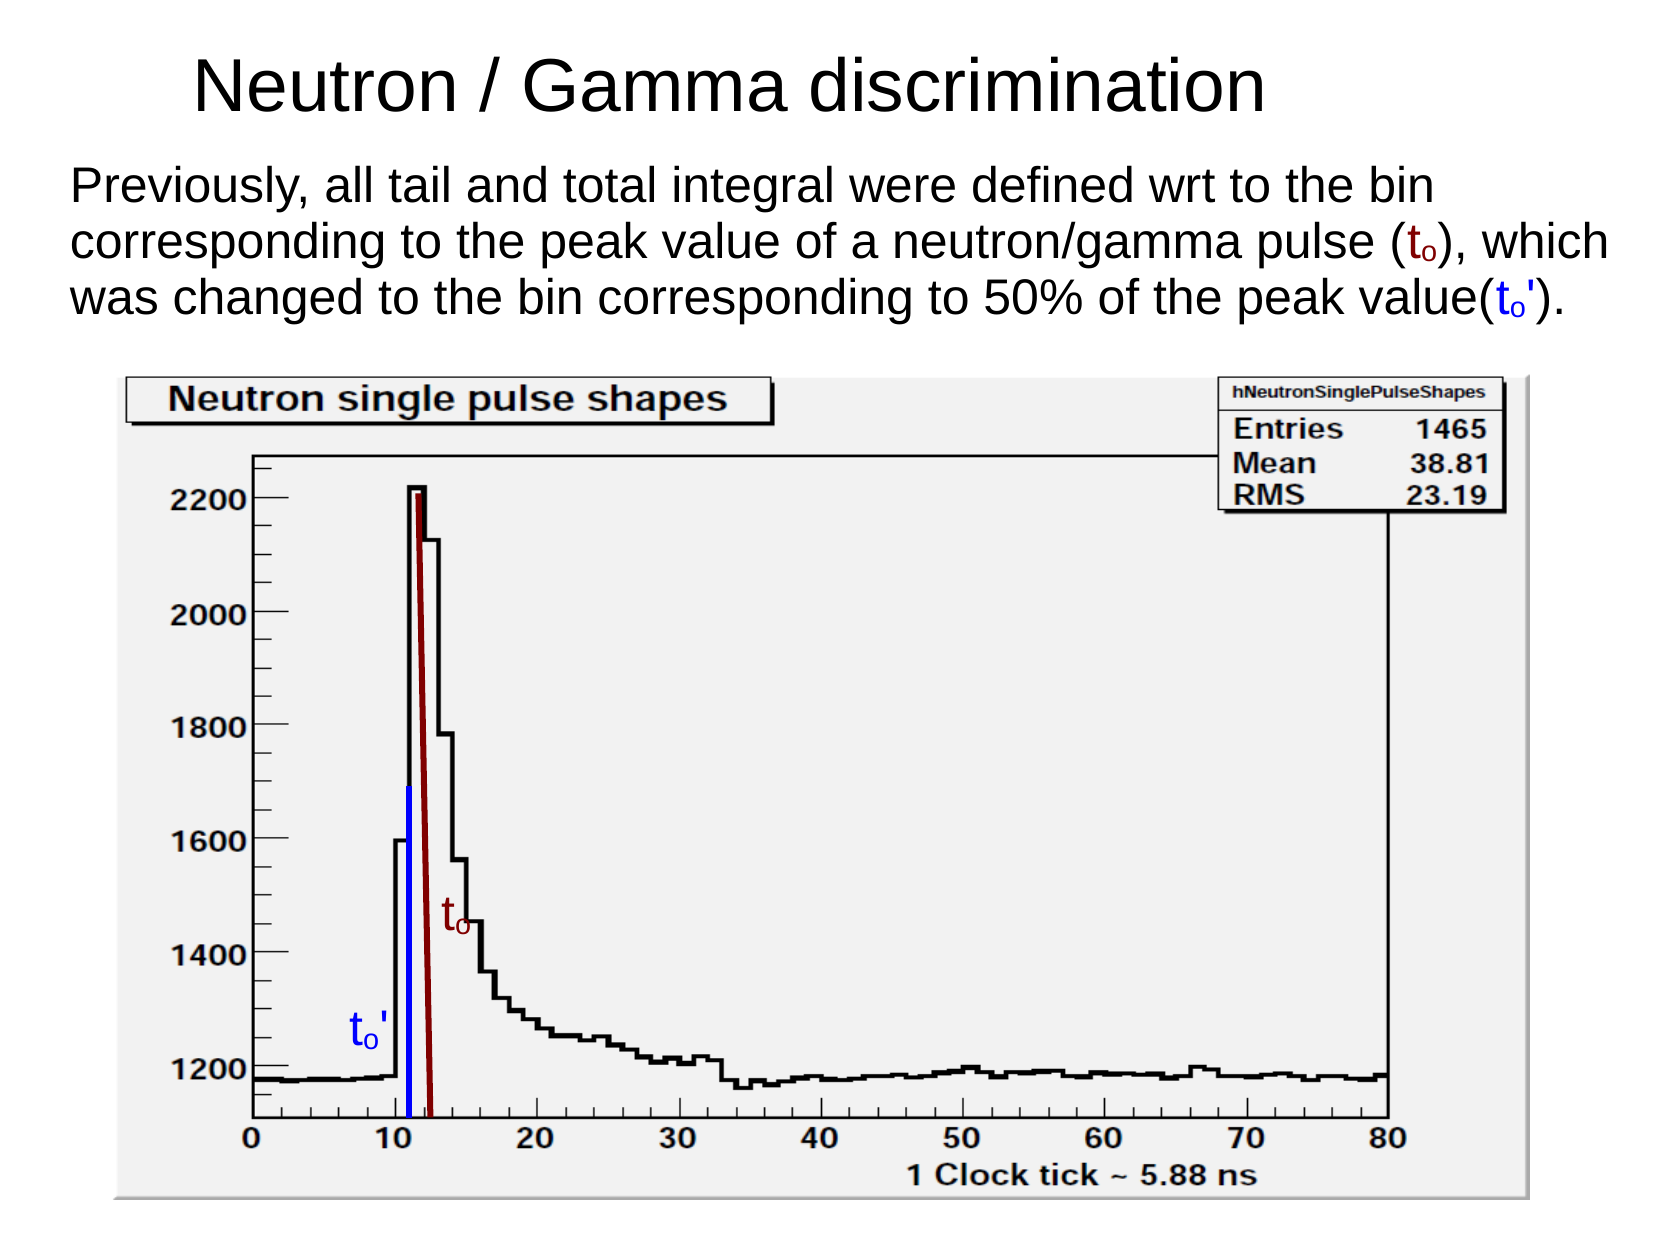

Neutron / Gamma discrimination
Previously, all tail and total integral were defined wrt to the bin corresponding to the peak value of a neutron/gamma pulse (to), which was changed to the bin corresponding to 50% of the peak value(to').
to
to'